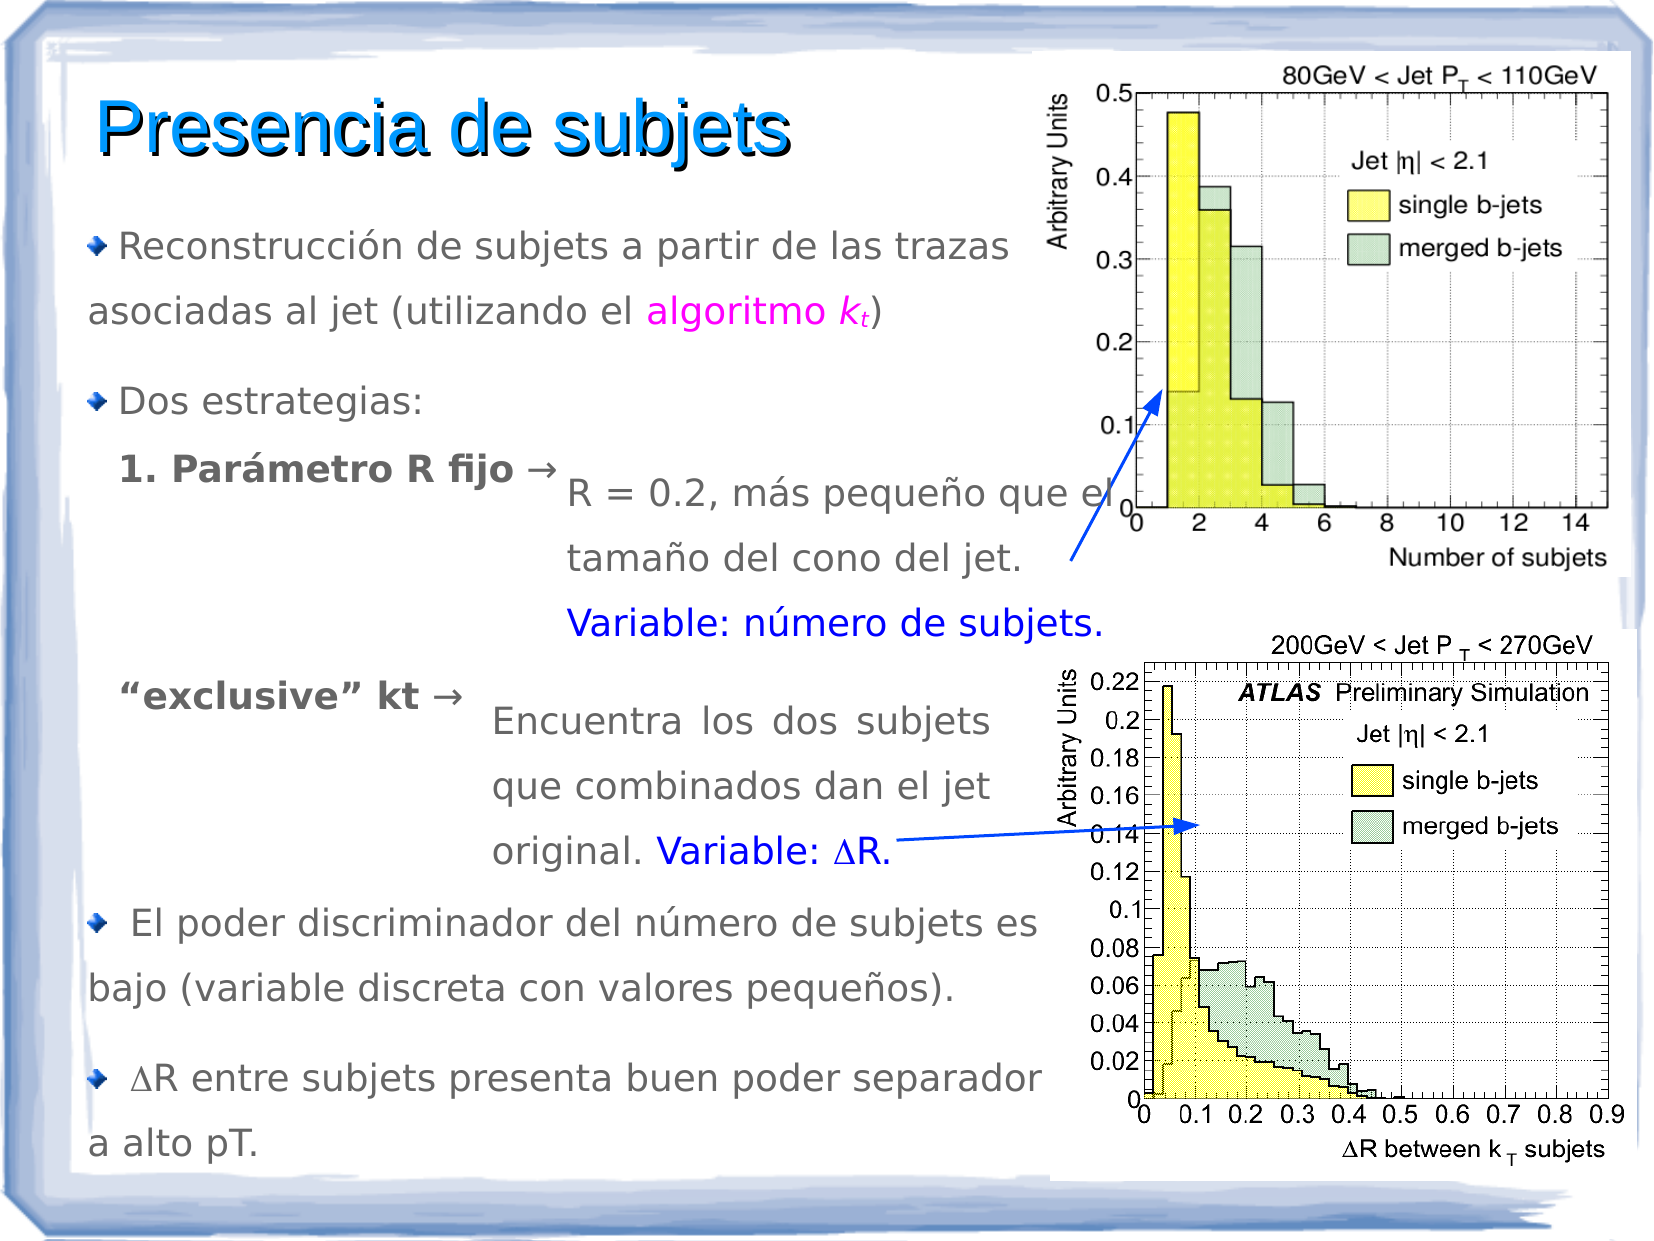

# Presencia de subjets
 Reconstrucción de subjets a partir de las trazas asociadas al jet (utilizando el algoritmo kt)
 Dos estrategias:
 1. Parámetro R fijo →
 “exclusive” kt →
 El poder discriminador del número de subjets es bajo (variable discreta con valores pequeños).
 DR entre subjets presenta buen poder separador a alto pT.
R = 0.2, más pequeño que el tamaño del cono del jet. Variable: número de subjets.
Encuentra los dos subjets que combinados dan el jet original. Variable: DR.
23